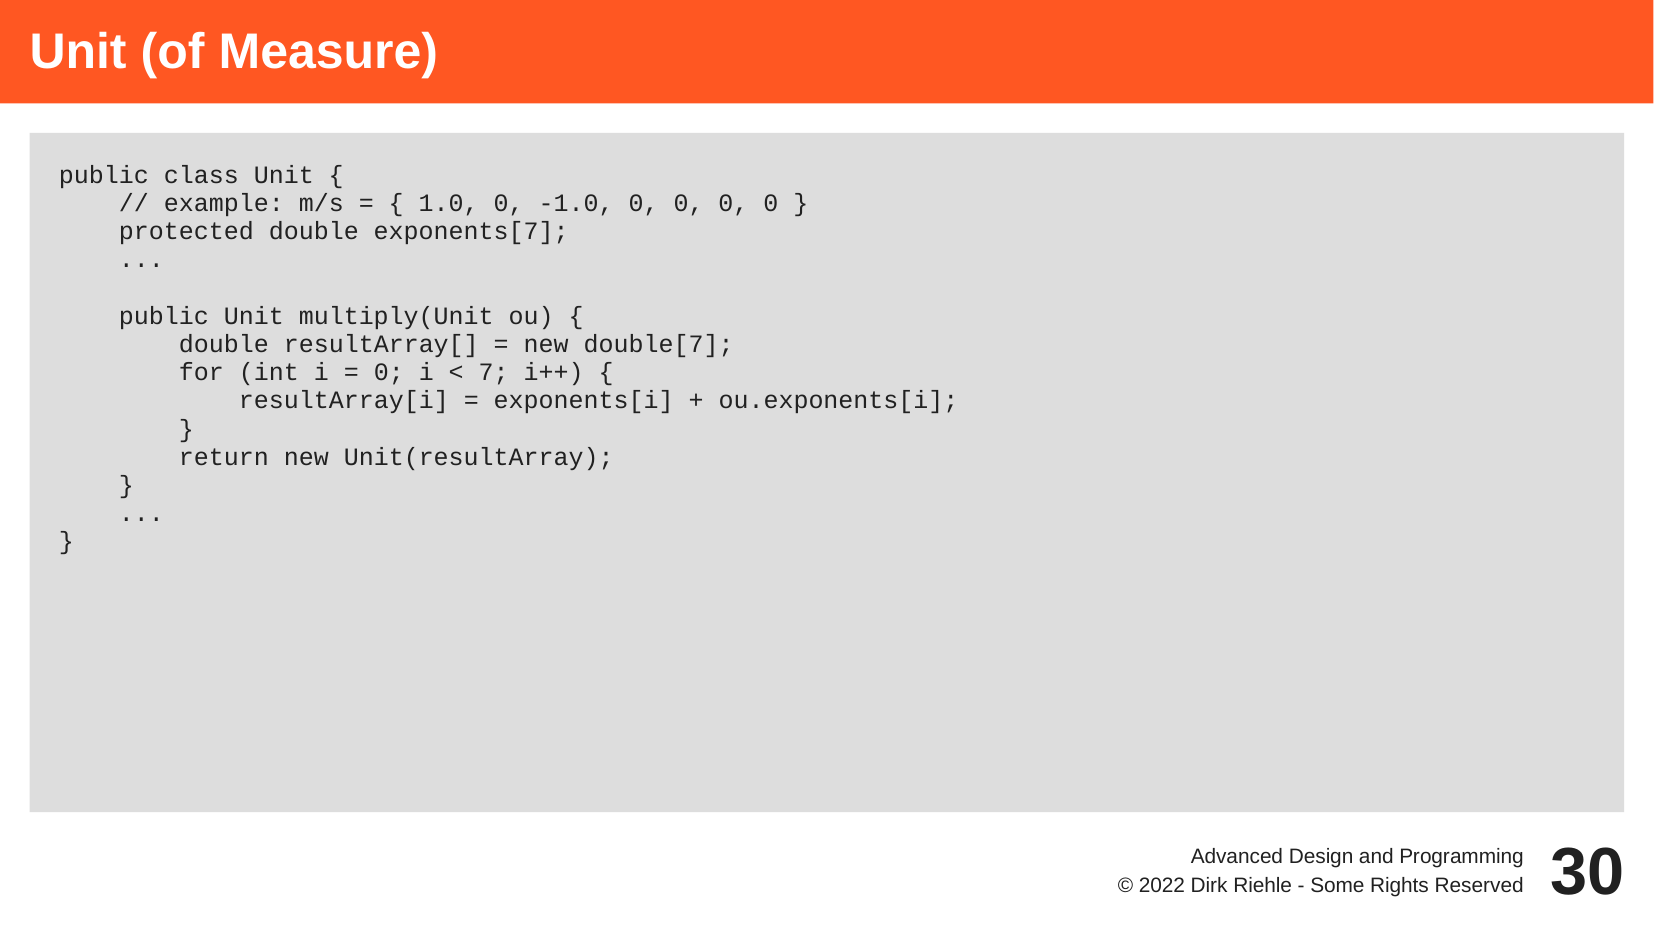

# Unit (of Measure)
public class Unit {
 // example: m/s = { 1.0, 0, -1.0, 0, 0, 0, 0 }
 protected double exponents[7];
 ...
 public Unit multiply(Unit ou) {
 double resultArray[] = new double[7];
 for (int i = 0; i < 7; i++) {
 resultArray[i] = exponents[i] + ou.exponents[i];
 }
 return new Unit(resultArray);
 }
 ...
}
Advanced Design and Programming
30
© 2022 Dirk Riehle - Some Rights Reserved